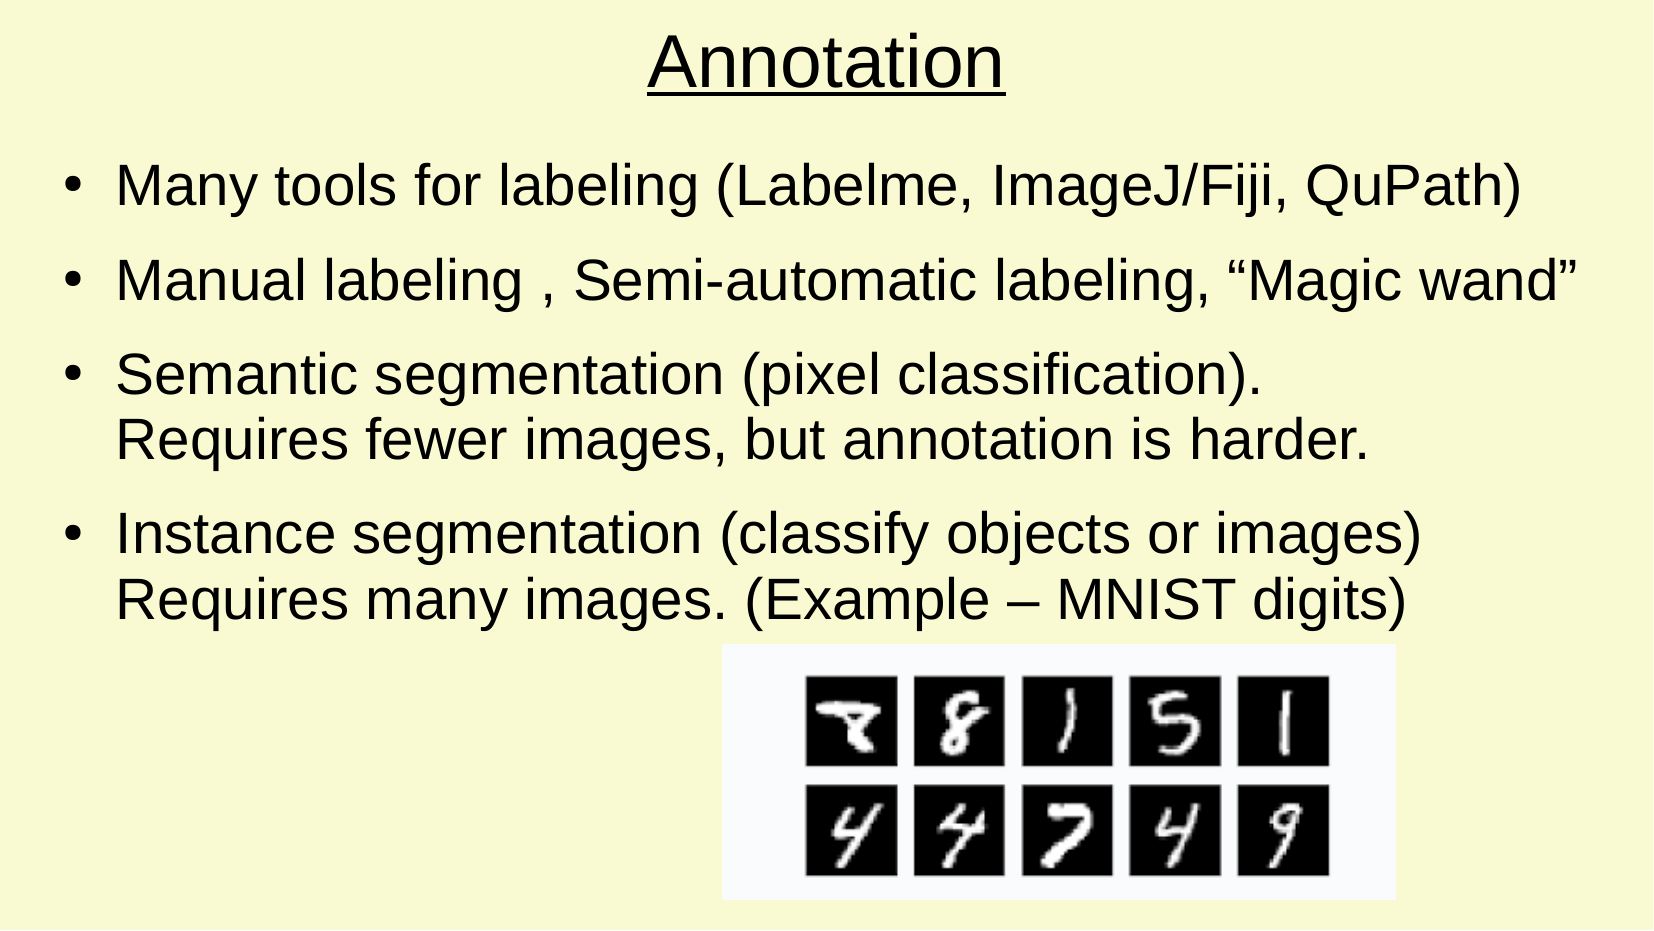

# Annotation
Many tools for labeling (Labelme, ImageJ/Fiji, QuPath)
Manual labeling , Semi-automatic labeling, “Magic wand”
Semantic segmentation (pixel classification).
Requires fewer images, but annotation is harder.
Instance segmentation (classify objects or images)
Requires many images. (Example – MNIST digits)